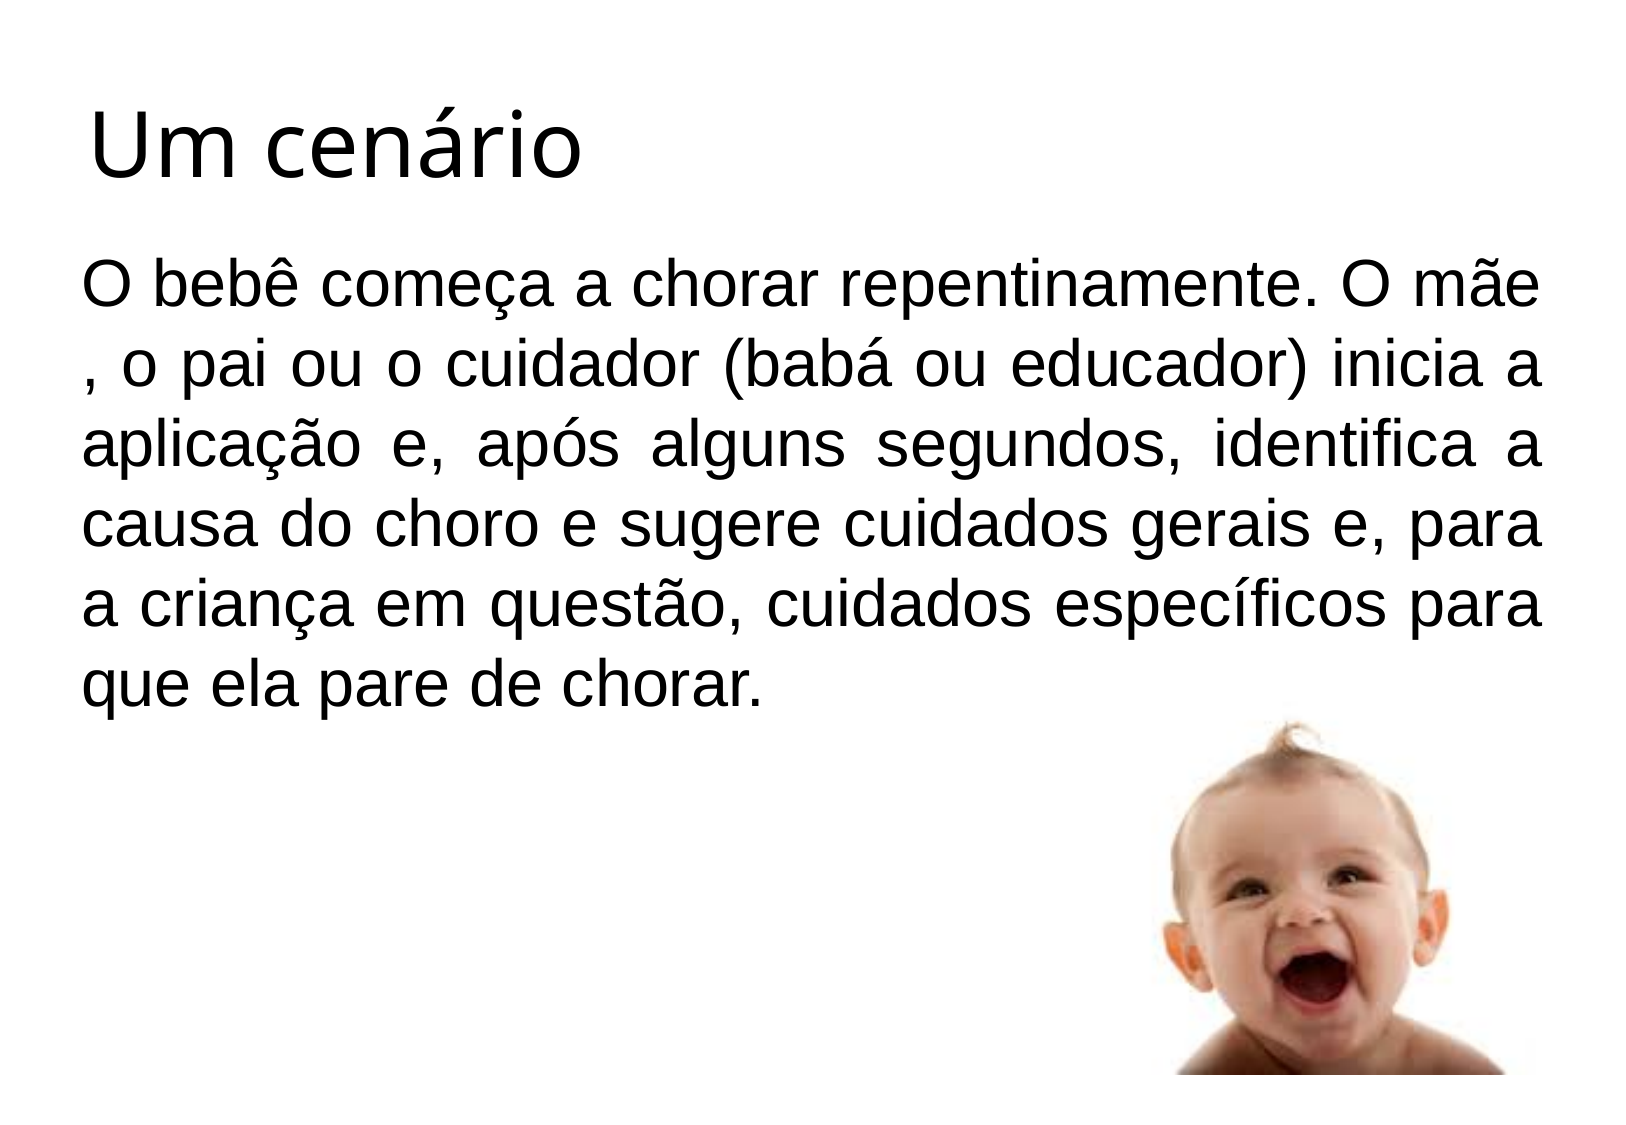

Um cenário
O bebê começa a chorar repentinamente. O mãe , o pai ou o cuidador (babá ou educador) inicia a aplicação e, após alguns segundos, identifica a causa do choro e sugere cuidados gerais e, para a criança em questão, cuidados específicos para que ela pare de chorar.